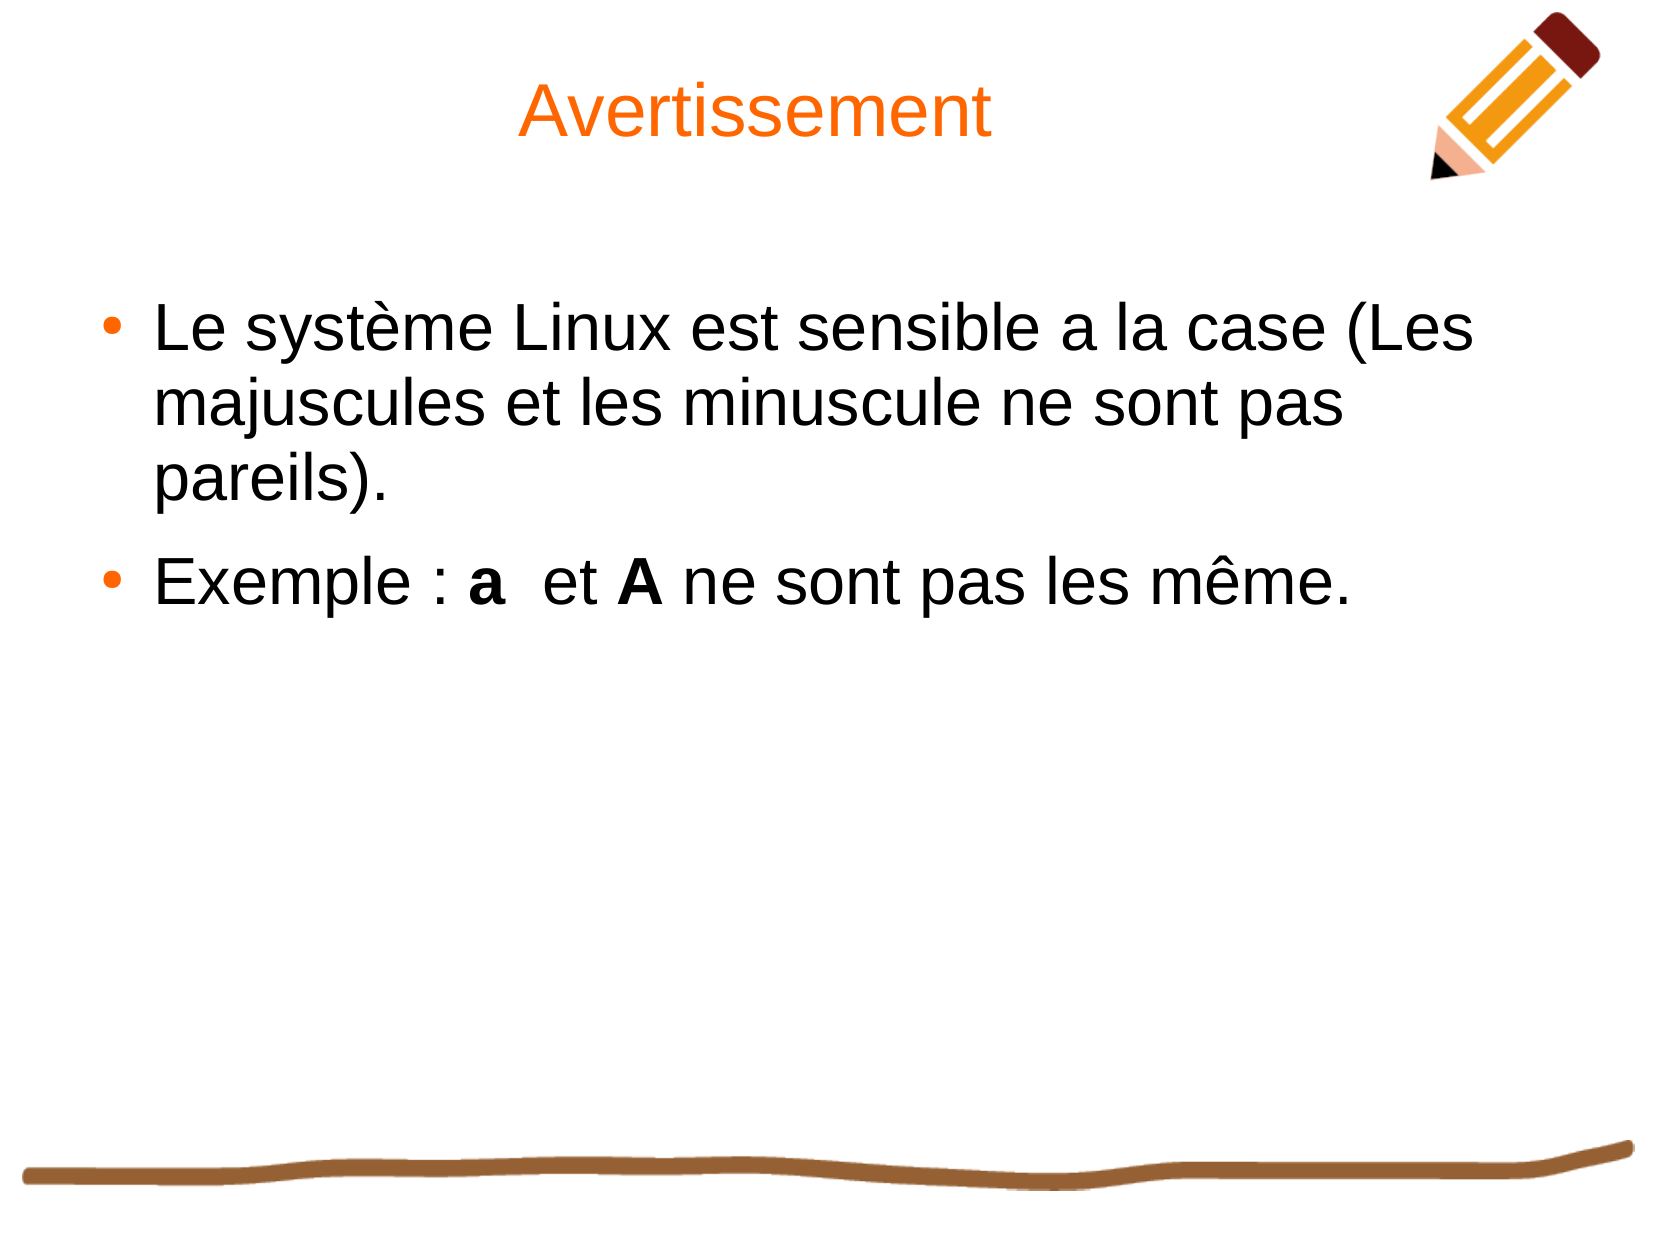

# Avertissement
Le système Linux est sensible a la case (Les majuscules et les minuscule ne sont pas pareils).
Exemple : a et A ne sont pas les même.